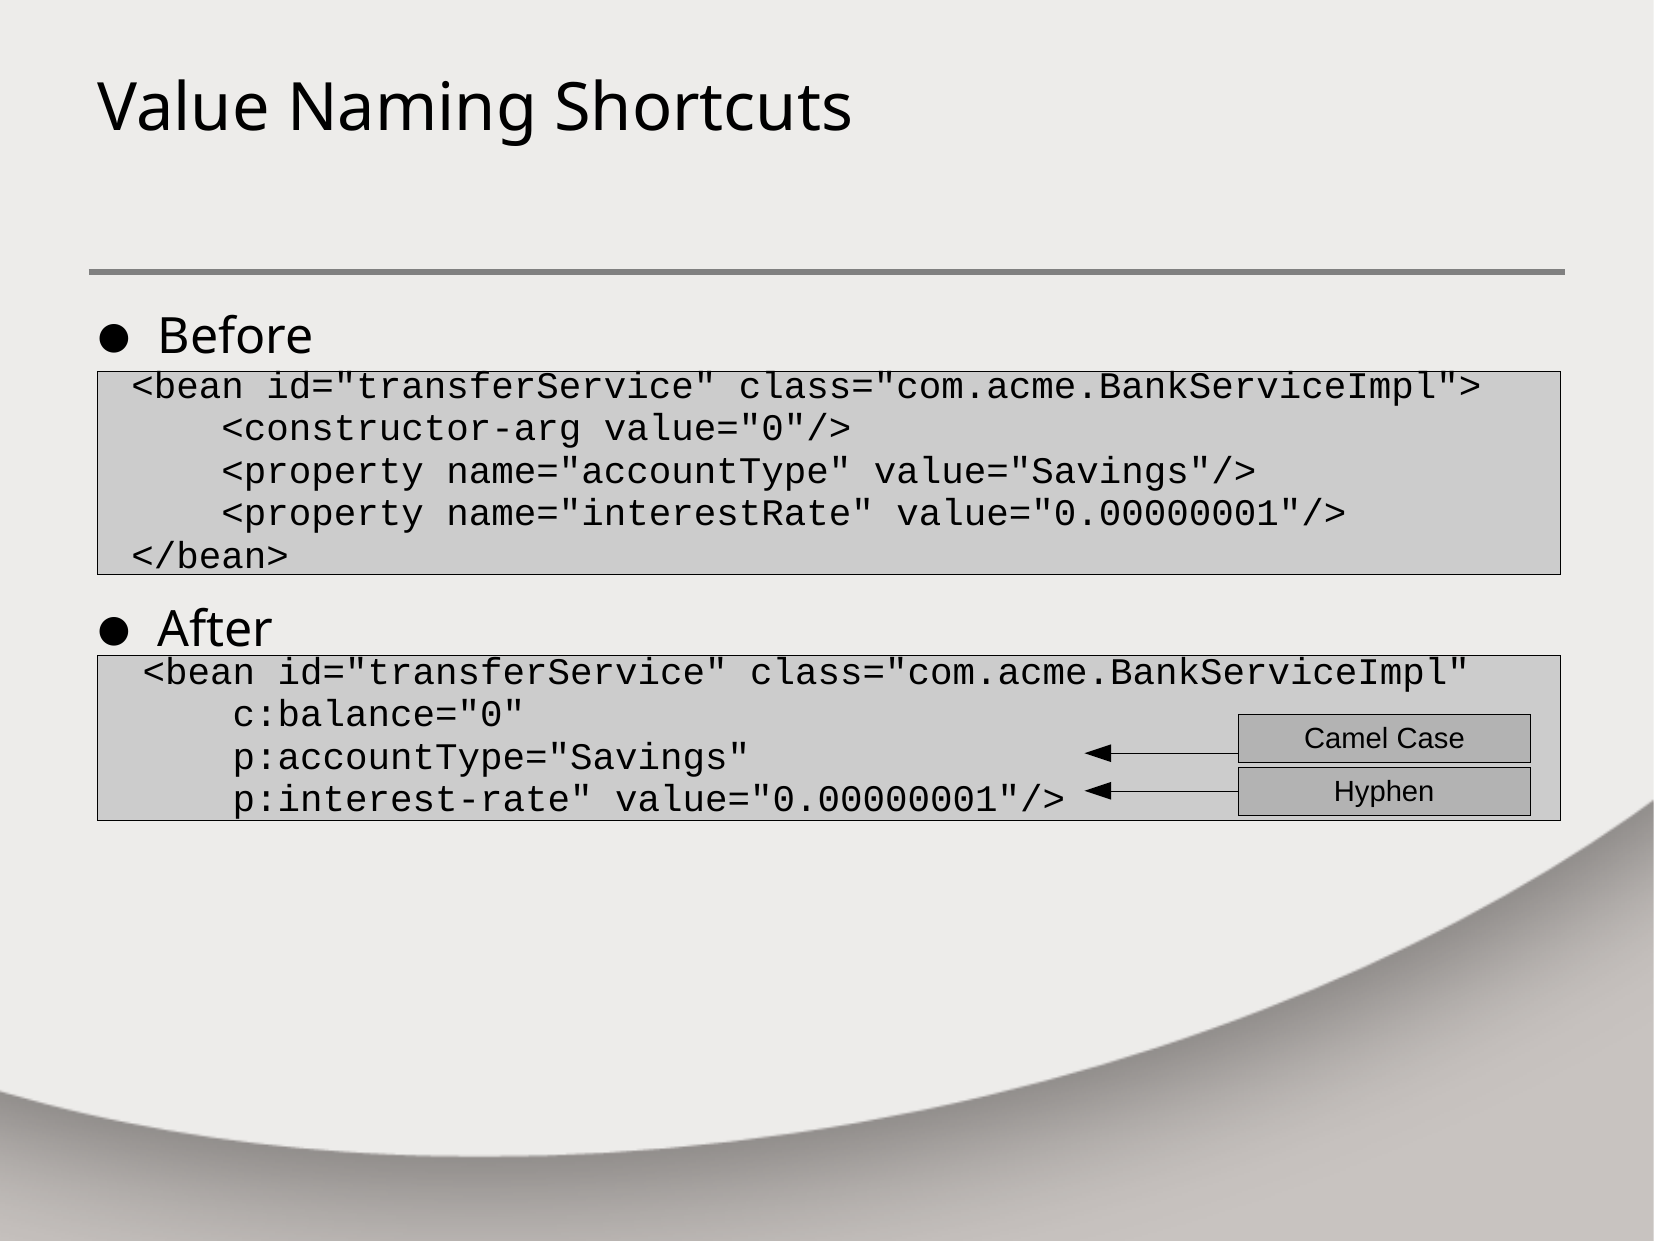

# Value Naming Shortcuts
Before
After
<bean id="transferService" class="com.acme.BankServiceImpl">
 <constructor-arg value="0"/>
 <property name="accountType" value="Savings"/>
 <property name="interestRate" value="0.00000001"/>
</bean>
<bean id="transferService" class="com.acme.BankServiceImpl"
 c:balance="0"
 p:accountType="Savings"
 p:interest-rate" value="0.00000001"/>
Camel Case
Hyphen